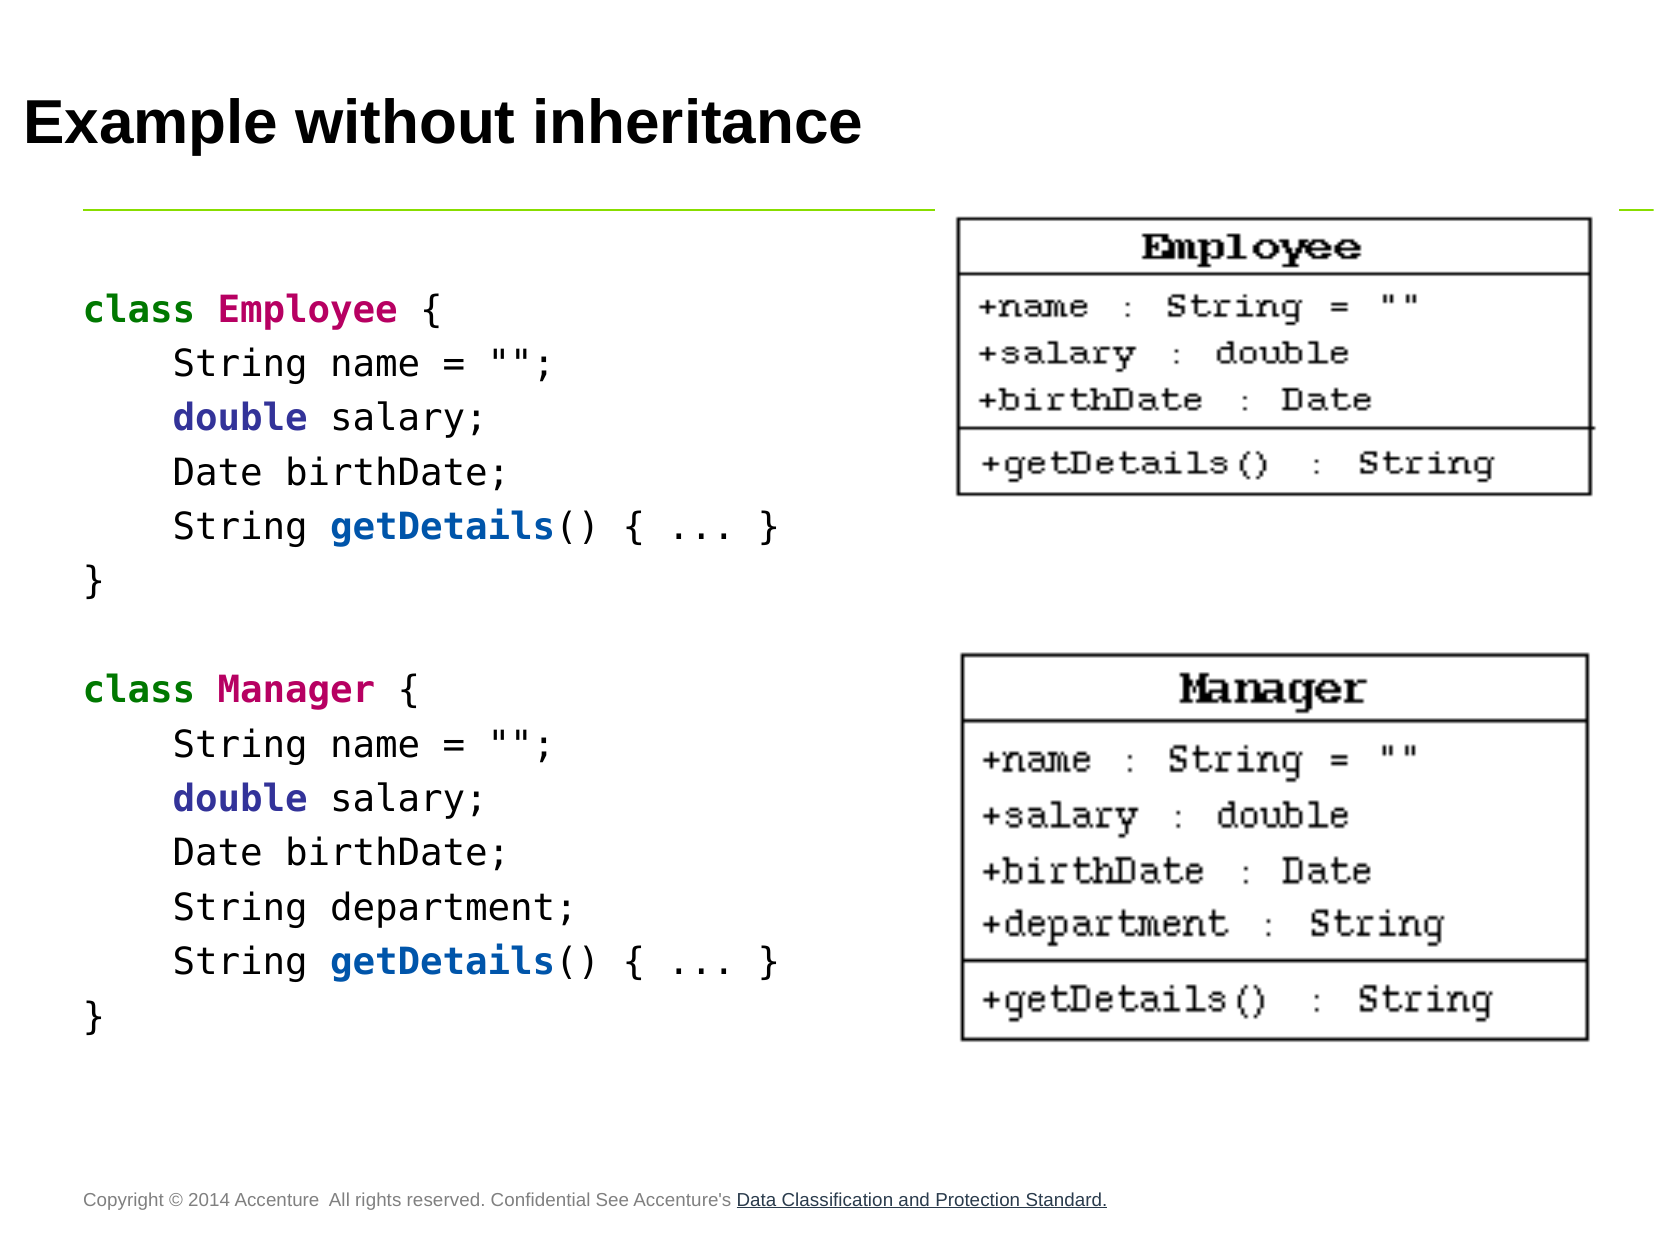

# Example without inheritance
class Employee {
 String name = "";
 double salary;
 Date birthDate;
 String getDetails() { ... }
}
class Manager {
 String name = "";
 double salary;
 Date birthDate;
 String department;
 String getDetails() { ... }
}